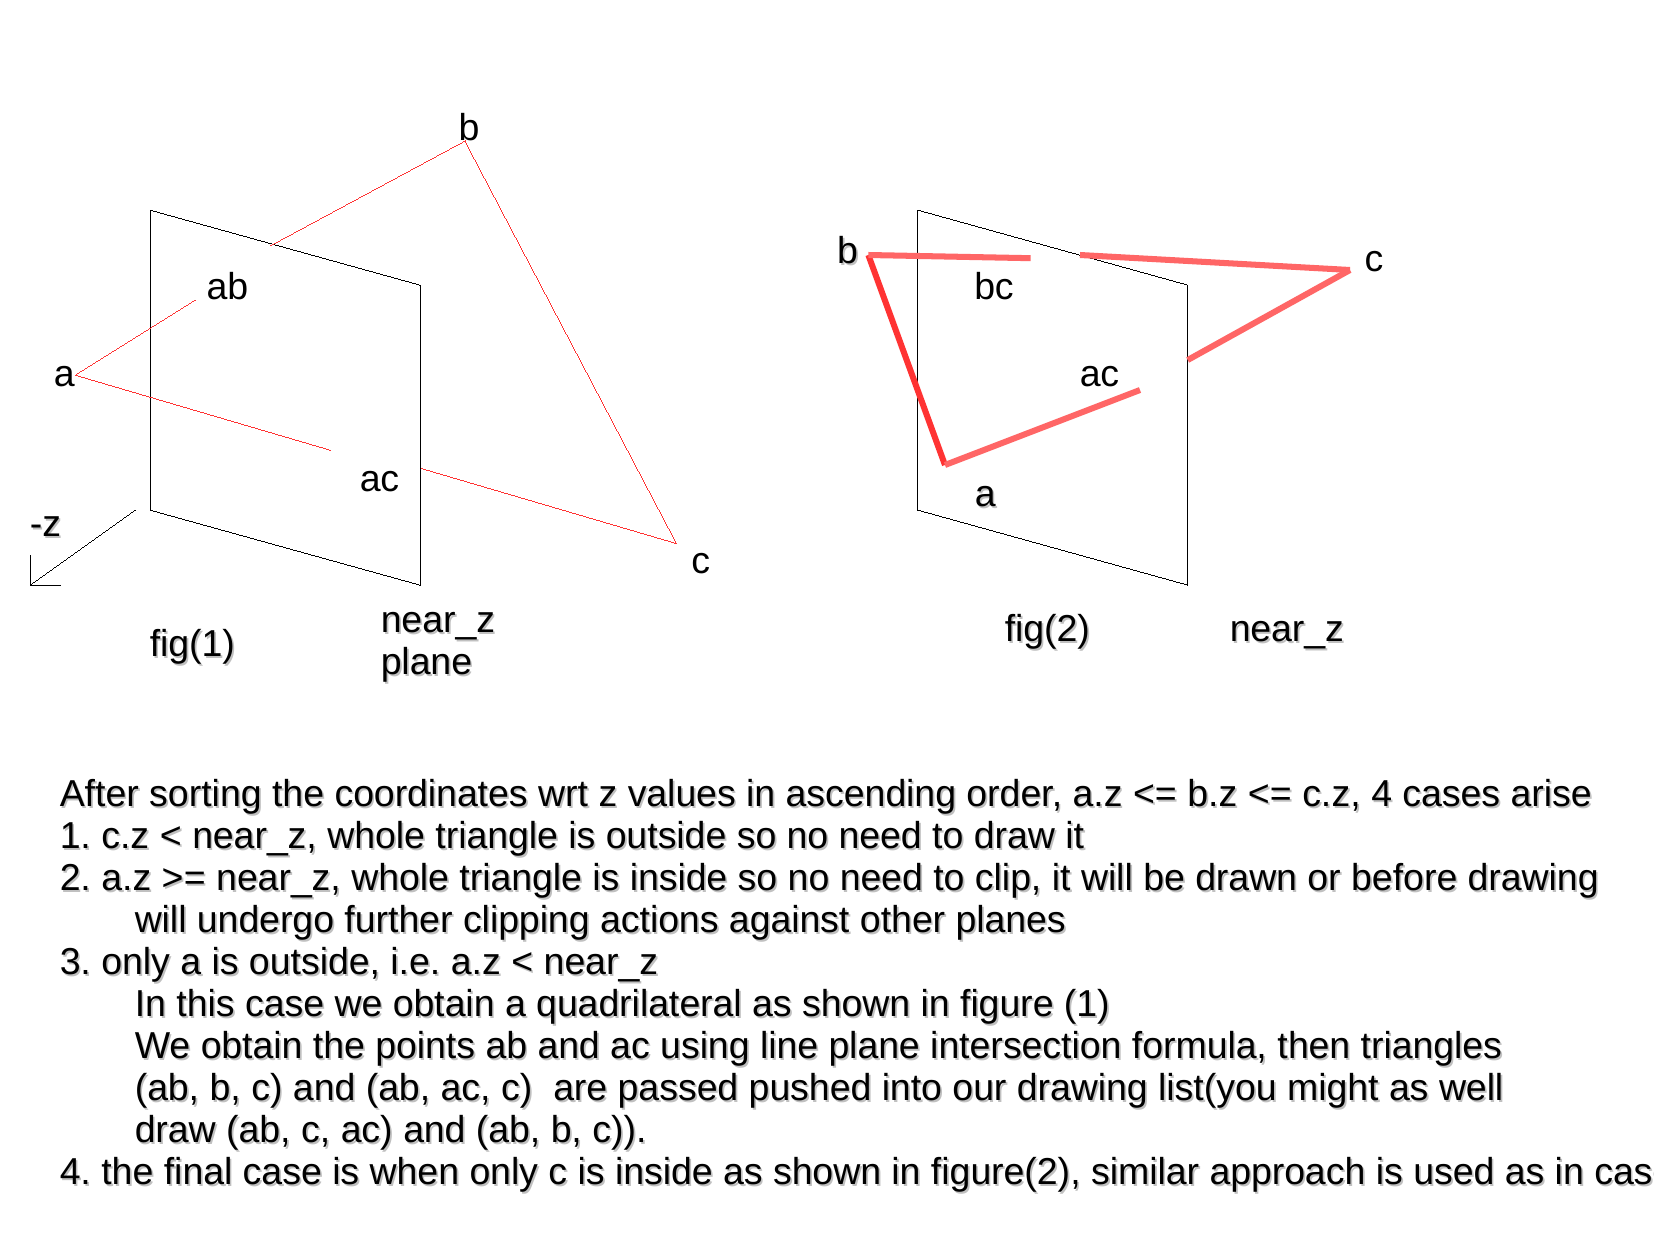

b
b
c
ab
bc
a
ac
ac
a
-z
c
near_z
plane
fig(2)
near_z
fig(1)
After sorting the coordinates wrt z values in ascending order, a.z <= b.z <= c.z, 4 cases arise
1. c.z < near_z, whole triangle is outside so no need to draw it
2. a.z >= near_z, whole triangle is inside so no need to clip, it will be drawn or before drawing
	will undergo further clipping actions against other planes
3. only a is outside, i.e. a.z < near_z
	In this case we obtain a quadrilateral as shown in figure (1)
	We obtain the points ab and ac using line plane intersection formula, then triangles
	(ab, b, c) and (ab, ac, c) are passed pushed into our drawing list(you might as well
	draw (ab, c, ac) and (ab, b, c)).
4. the final case is when only c is inside as shown in figure(2), similar approach is used as in case 3